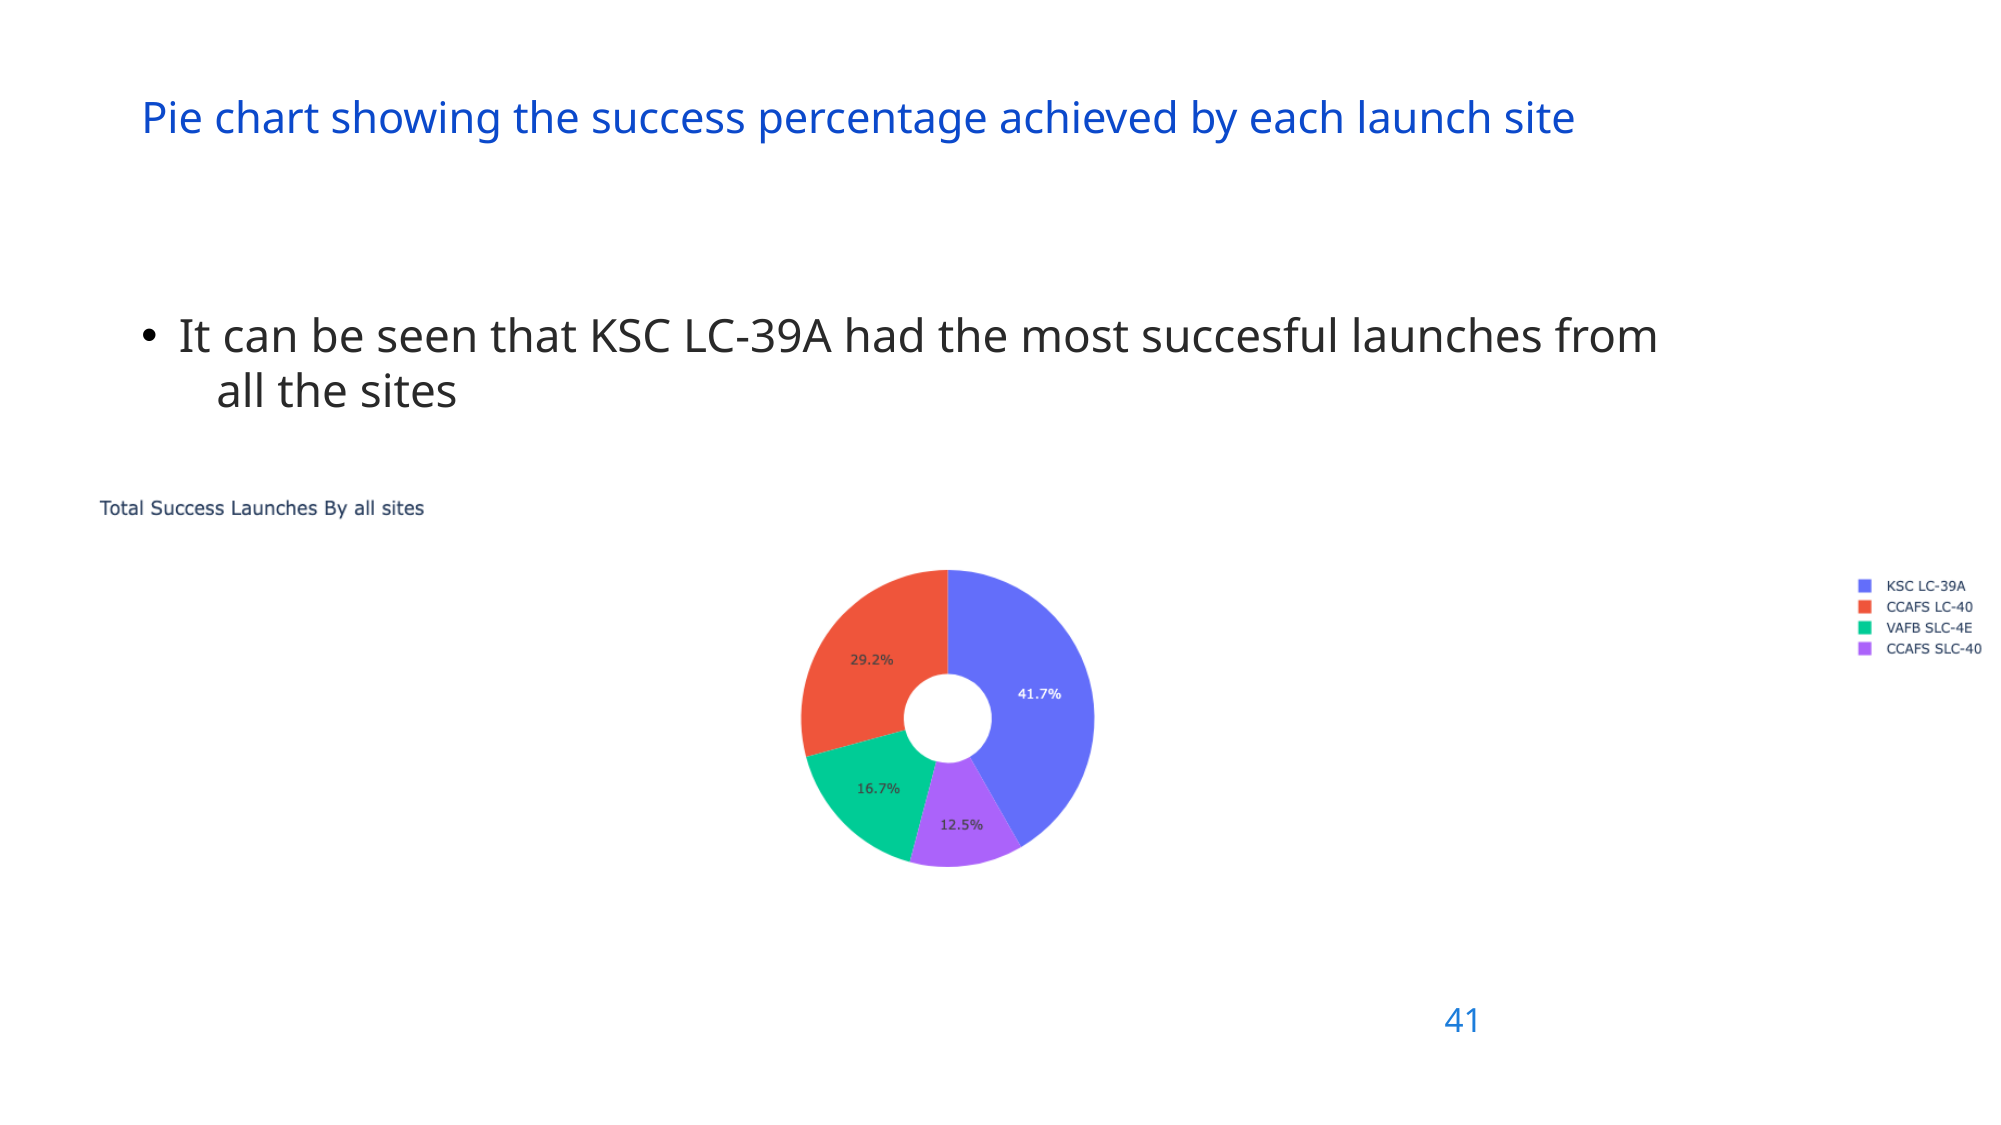

Pie chart showing the success percentage achieved by each launch site
# It can be seen that KSC LC-39A had the most succesful launches from all the sites